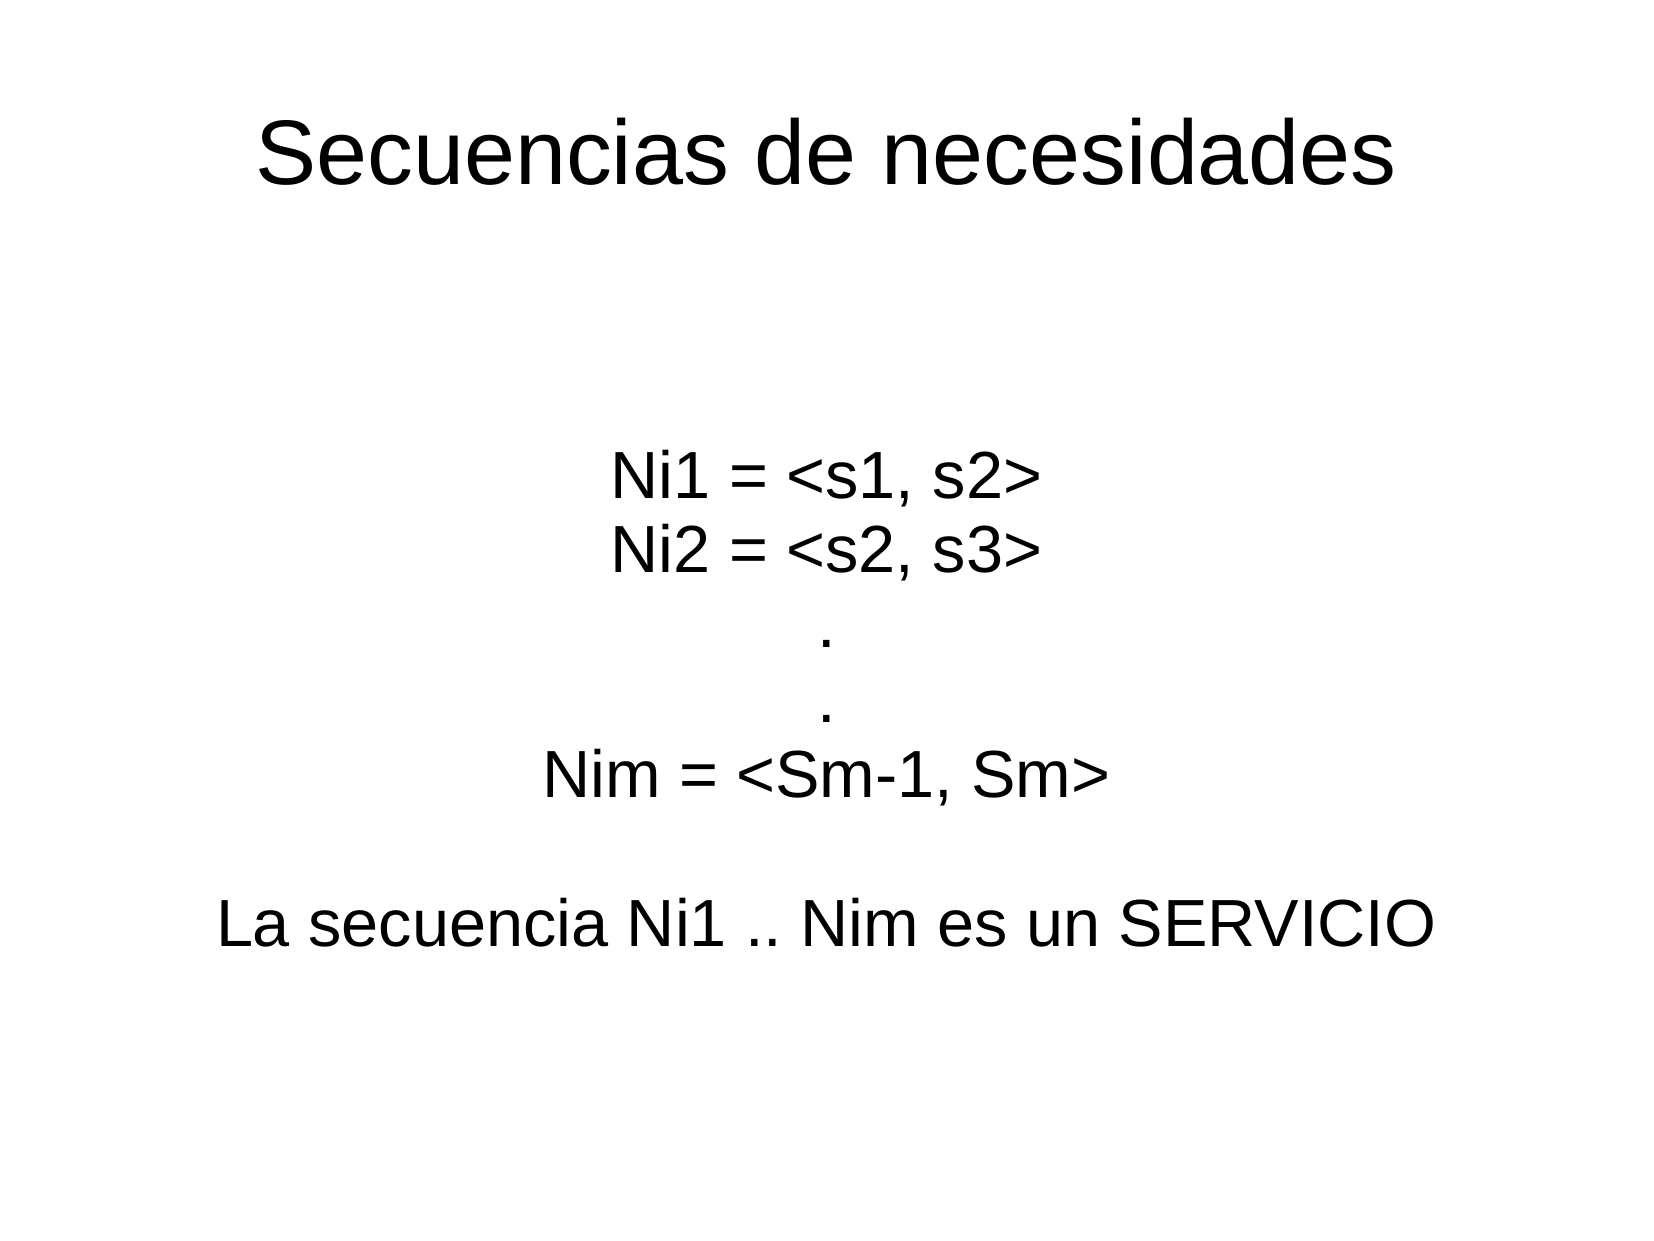

# Secuencias de necesidades
Ni1 = <s1, s2>
Ni2 = <s2, s3>
.
.
Nim = <Sm-1, Sm>
La secuencia Ni1 .. Nim es un SERVICIO